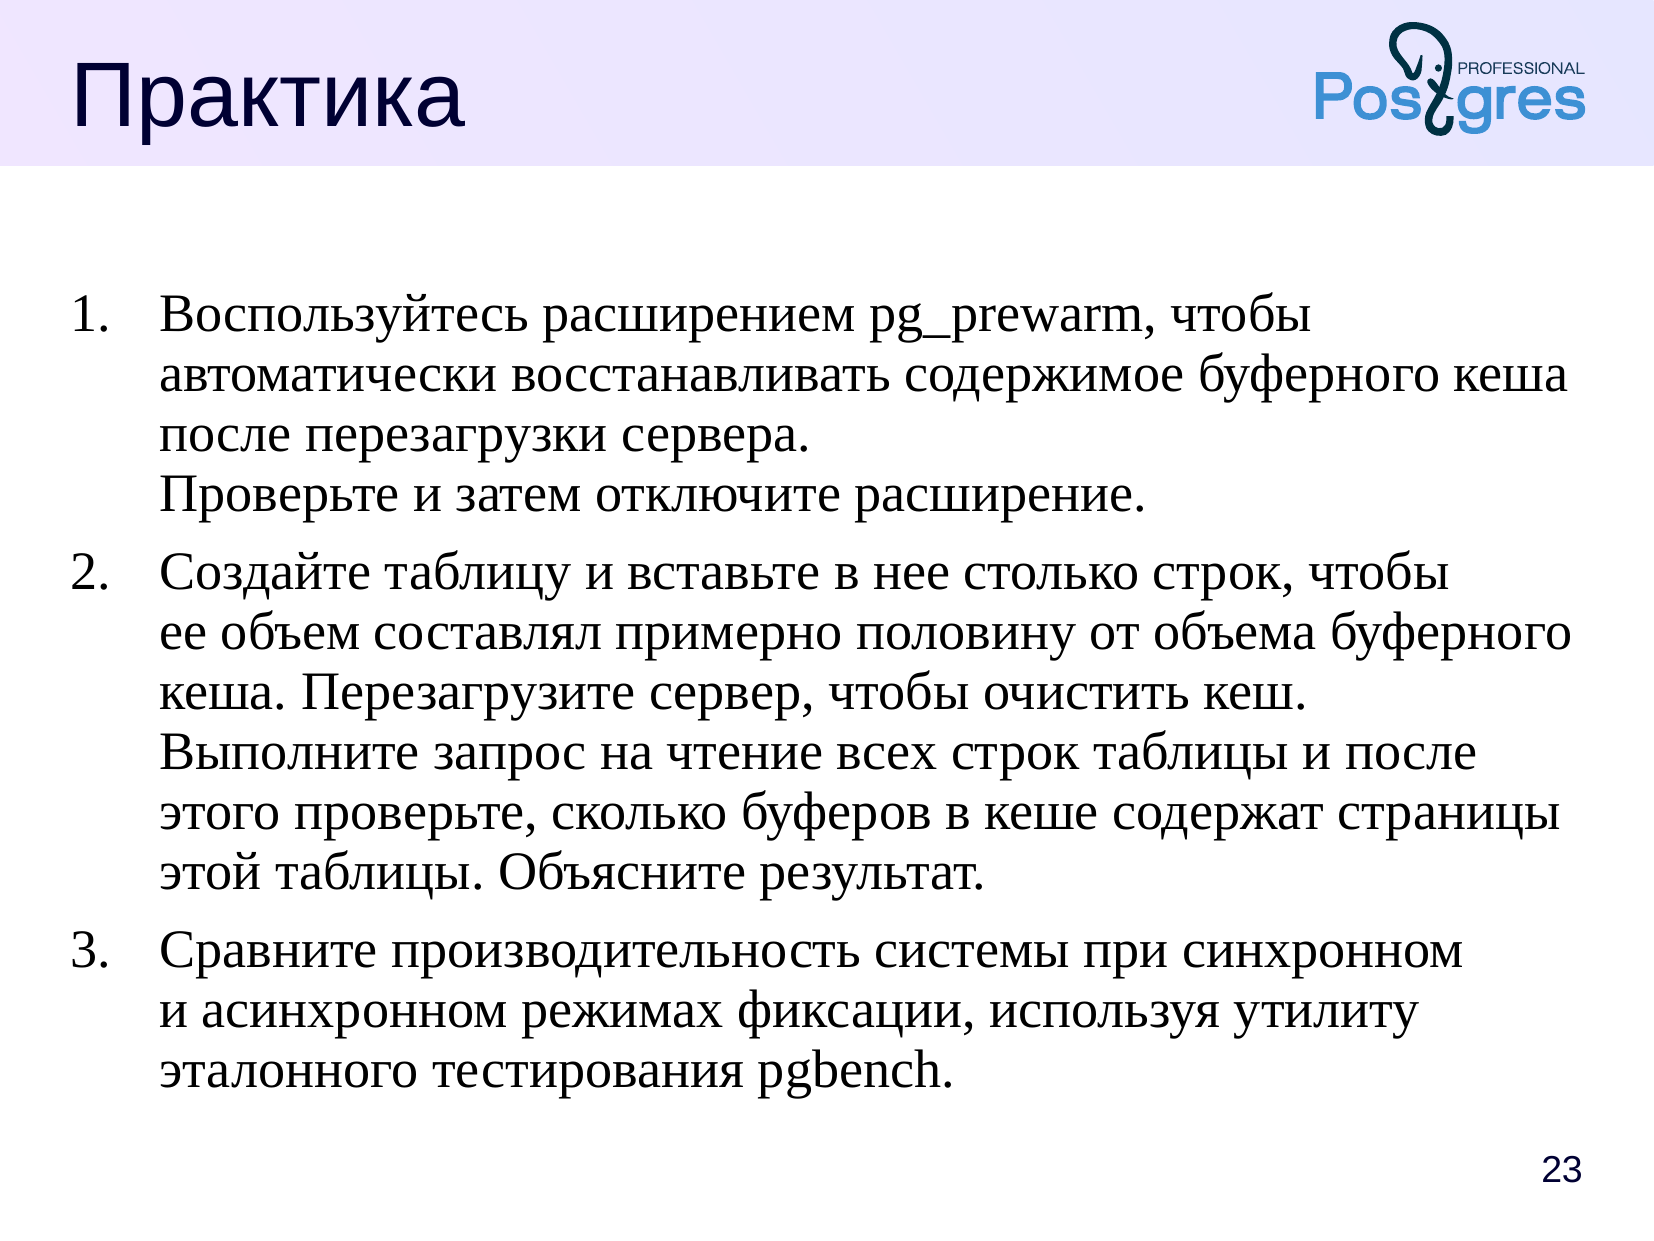

# Практика
Воспользуйтесь расширением pg_prewarm, чтобы автоматически восстанавливать содержимое буферного кеша после перезагрузки сервера.
Проверьте и затем отключите расширение.
Создайте таблицу и вставьте в нее столько строк, чтобы
ее объем составлял примерно половину от объема буферного кеша. Перезагрузите сервер, чтобы очистить кеш.
Выполните запрос на чтение всех строк таблицы и после этого проверьте, сколько буферов в кеше содержат страницы этой таблицы. Объясните результат.
Сравните производительность системы при синхронном
и асинхронном режимах фиксации, используя утилиту эталонного тестирования pgbench.